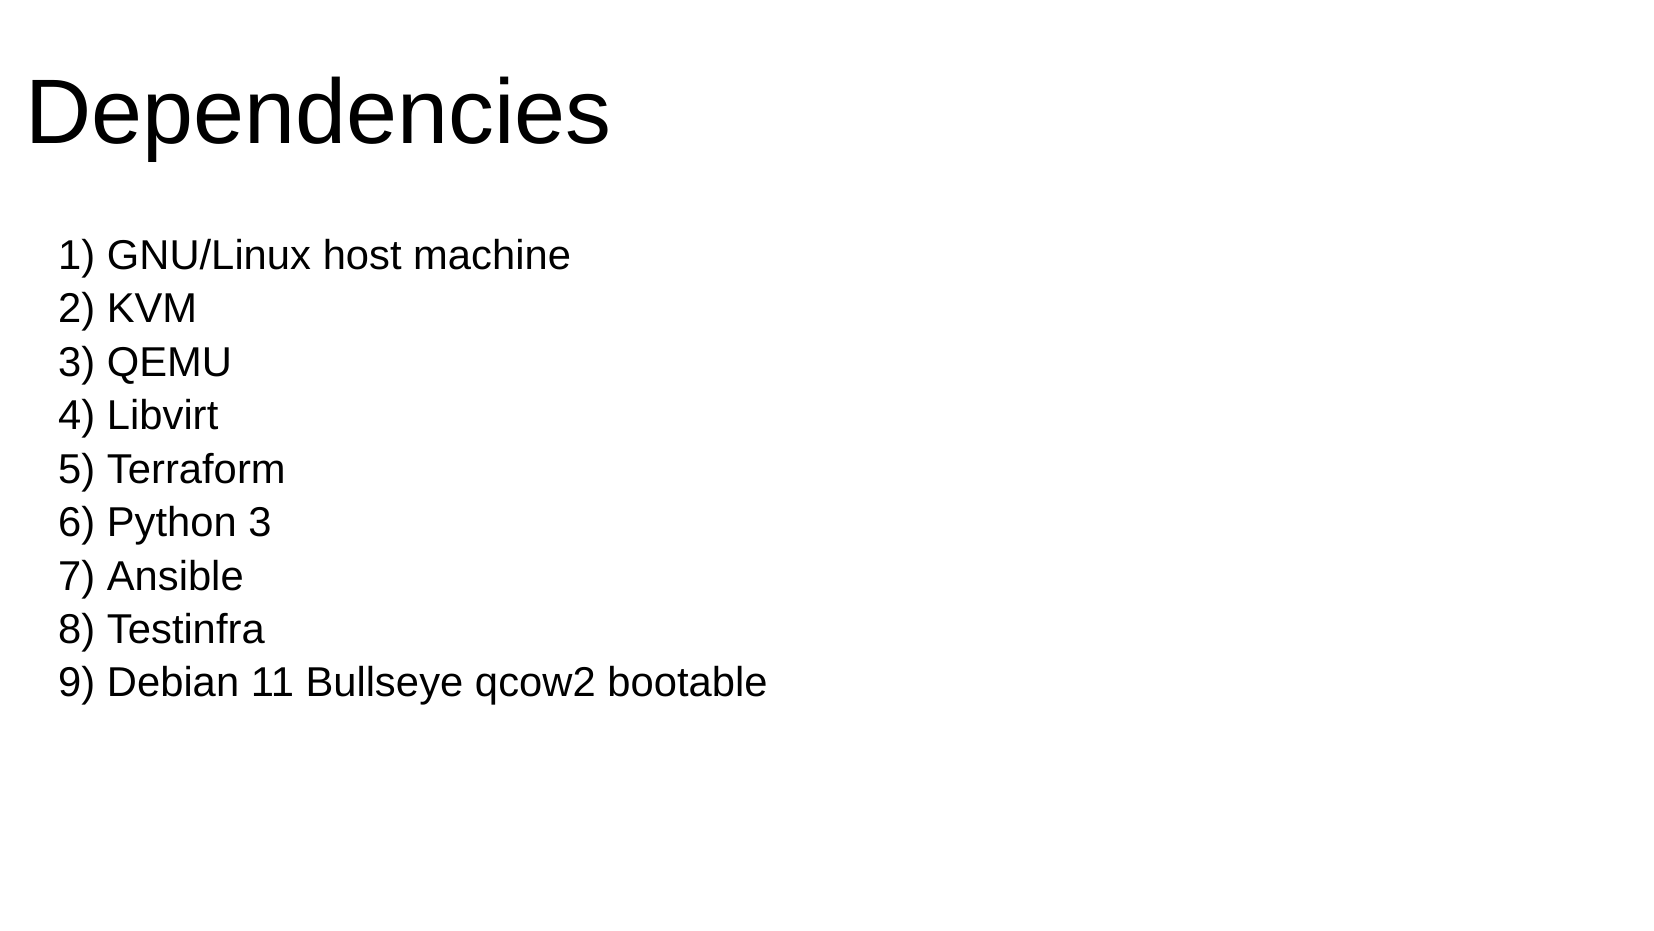

# Dependencies
 GNU/Linux host machine
 KVM
 QEMU
 Libvirt
 Terraform
 Python 3
 Ansible
 Testinfra
 Debian 11 Bullseye qcow2 bootable